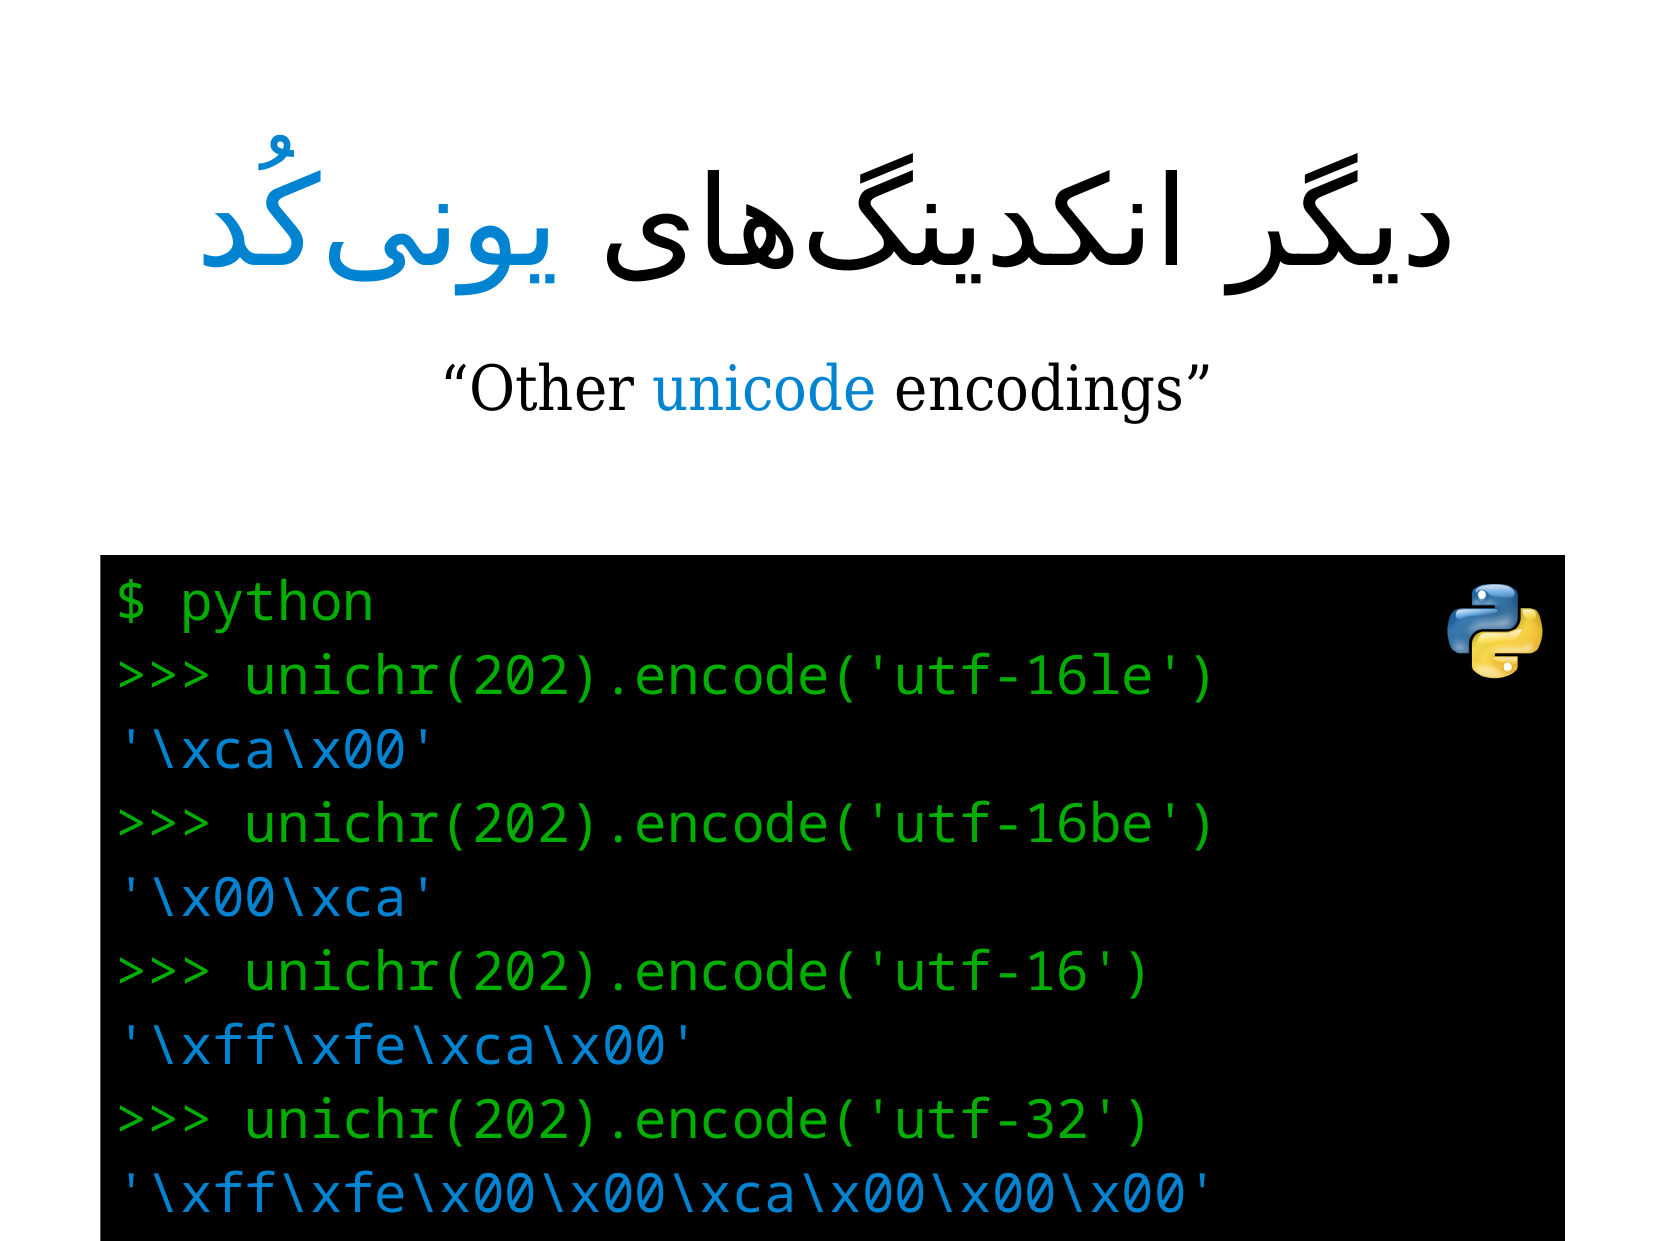

دیگر انکدینگ‌های یونی‌کُد
“Other unicode encodings”
$ python
>>> unichr(202).encode('utf-16le')
'\xca\x00'
>>> unichr(202).encode('utf-16be')
'\x00\xca'
>>> unichr(202).encode('utf-16')
'\xff\xfe\xca\x00'
>>> unichr(202).encode('utf-32')
'\xff\xfe\x00\x00\xca\x00\x00\x00'
>>> unichr(202).encode('utf-7')
'+AMo-'